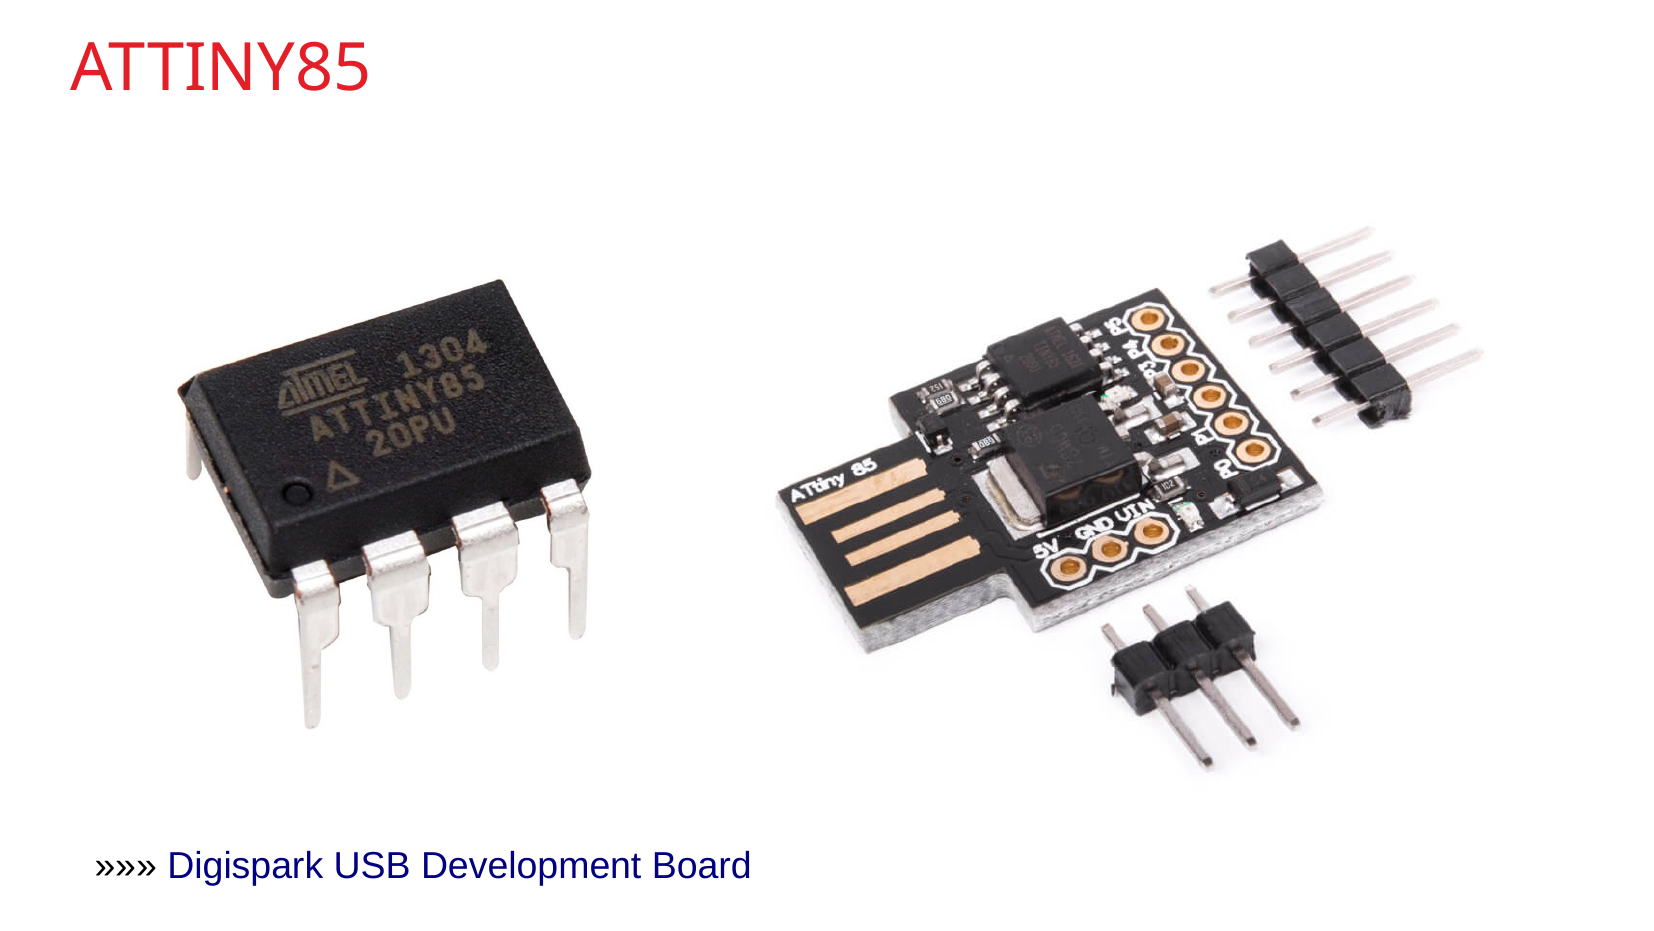

# ATTINY85
»»» Digispark USB Development Board